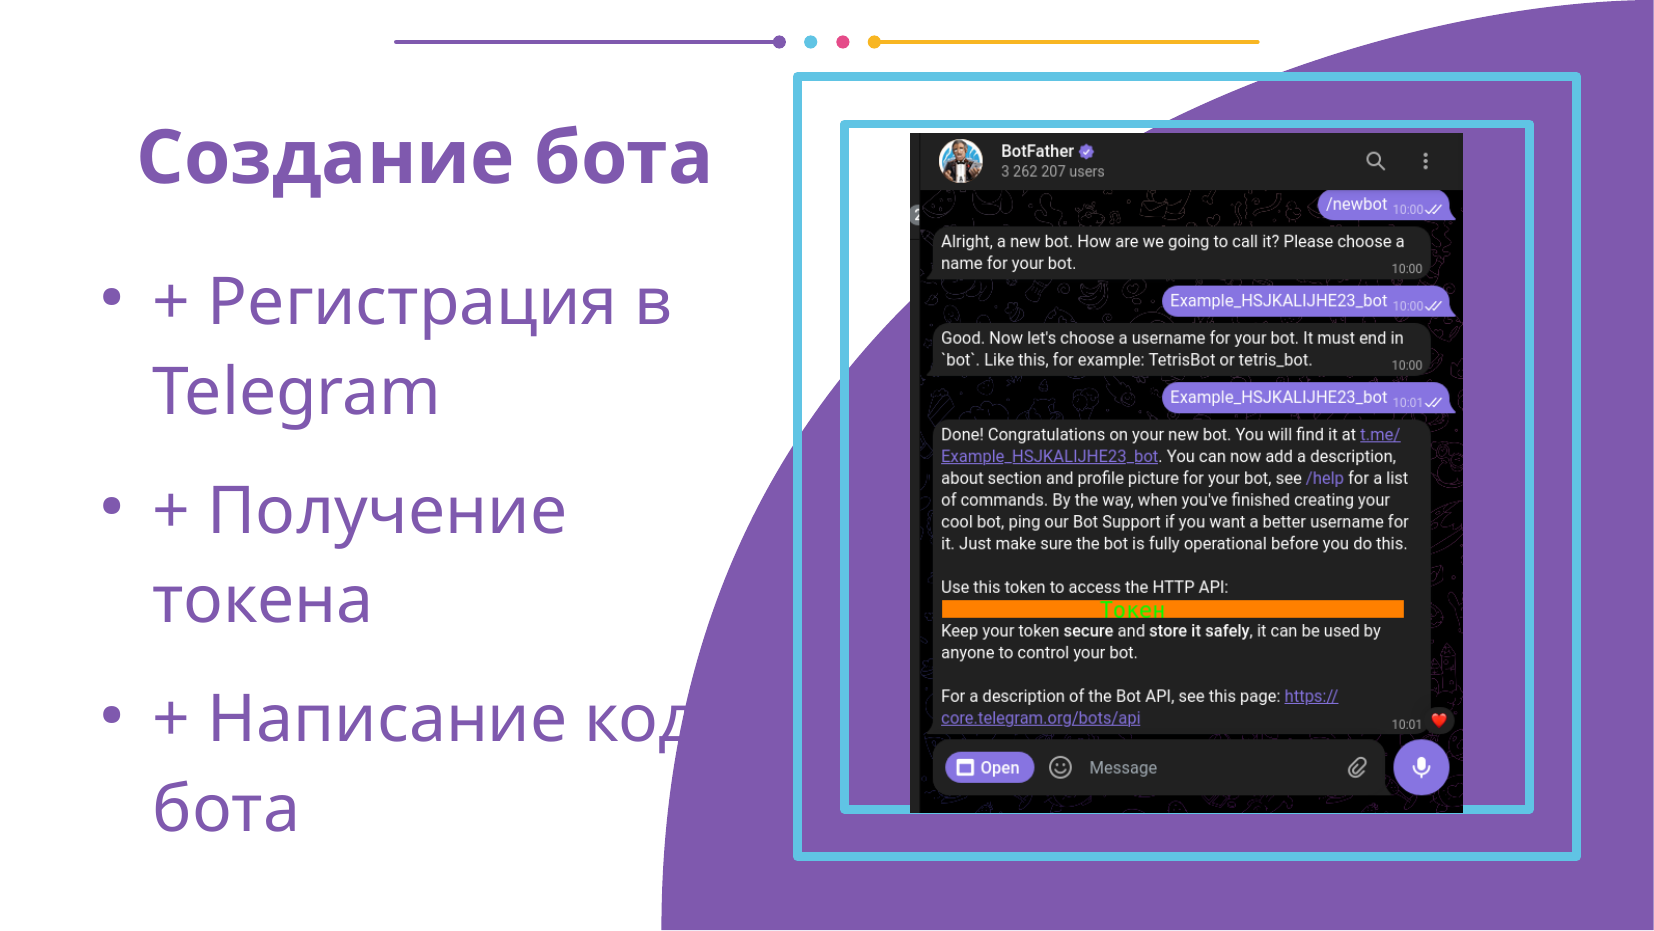

# Создание бота
+ Регистрация в Telegram
+ Получение токена
+ Написание кода бота